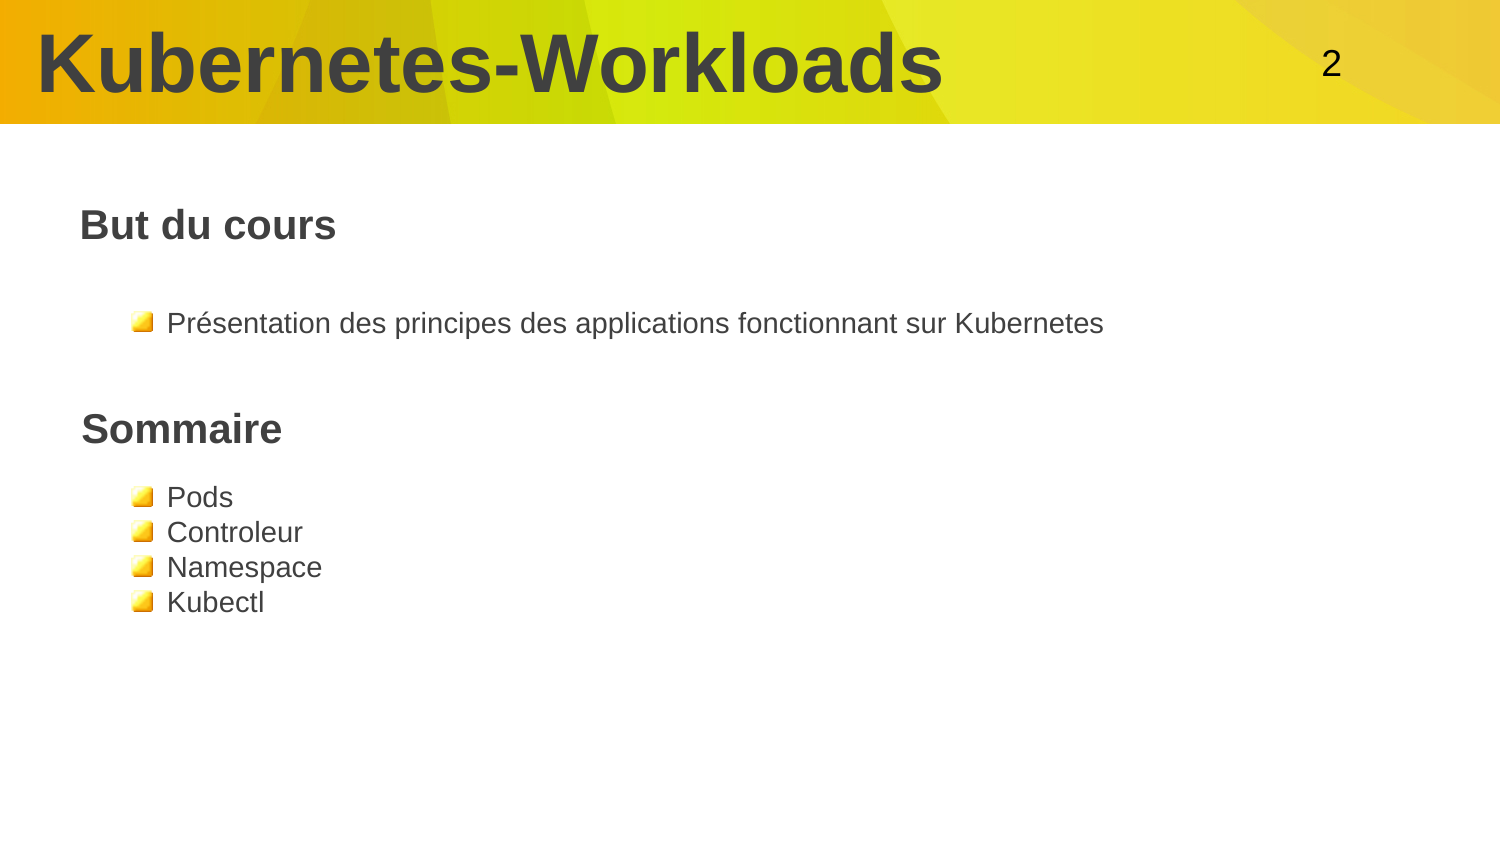

Kubernetes-Workloads
But du cours
Présentation des principes des applications fonctionnant sur Kubernetes
Pods
Controleur
Namespace
Kubectl
Sommaire